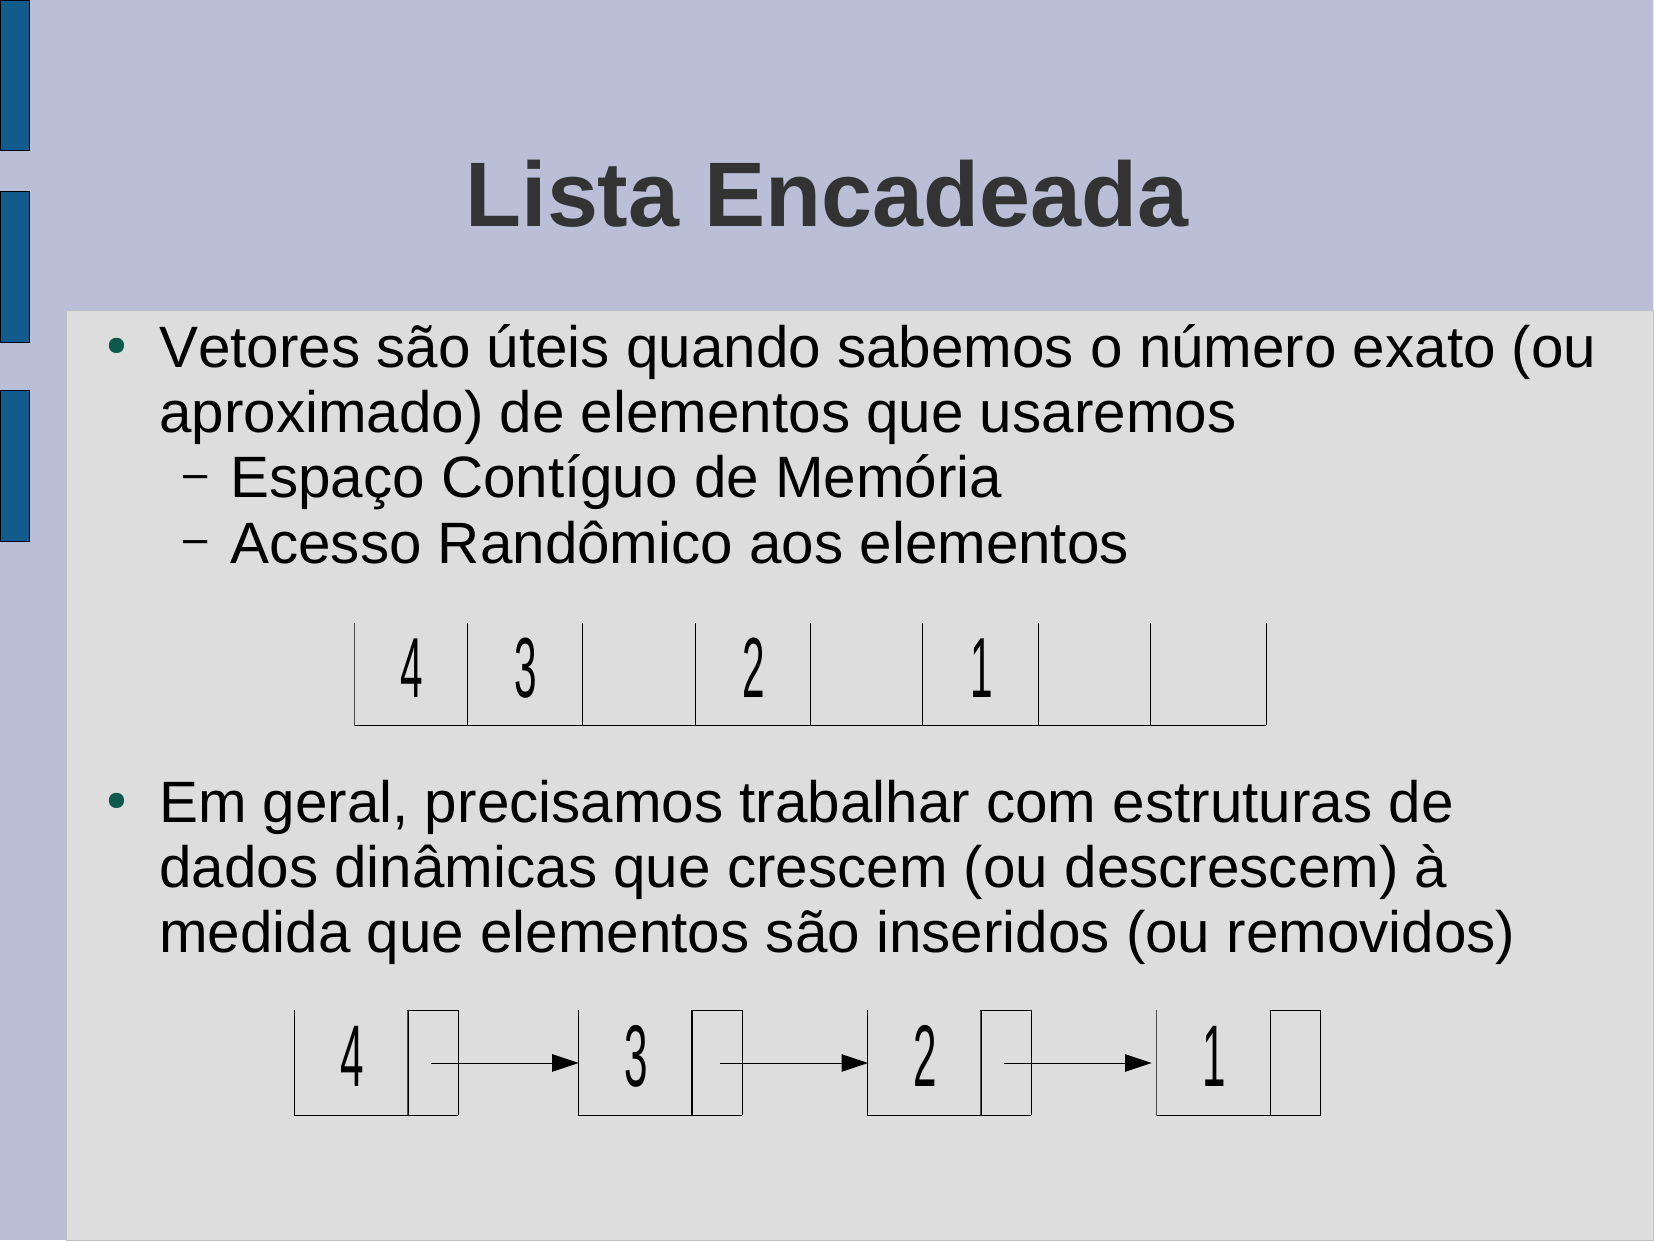

# Lista Encadeada
Vetores são úteis quando sabemos o número exato (ou aproximado) de elementos que usaremos
Espaço Contíguo de Memória
Acesso Randômico aos elementos
Em geral, precisamos trabalhar com estruturas de dados dinâmicas que crescem (ou descrescem) à medida que elementos são inseridos (ou removidos)